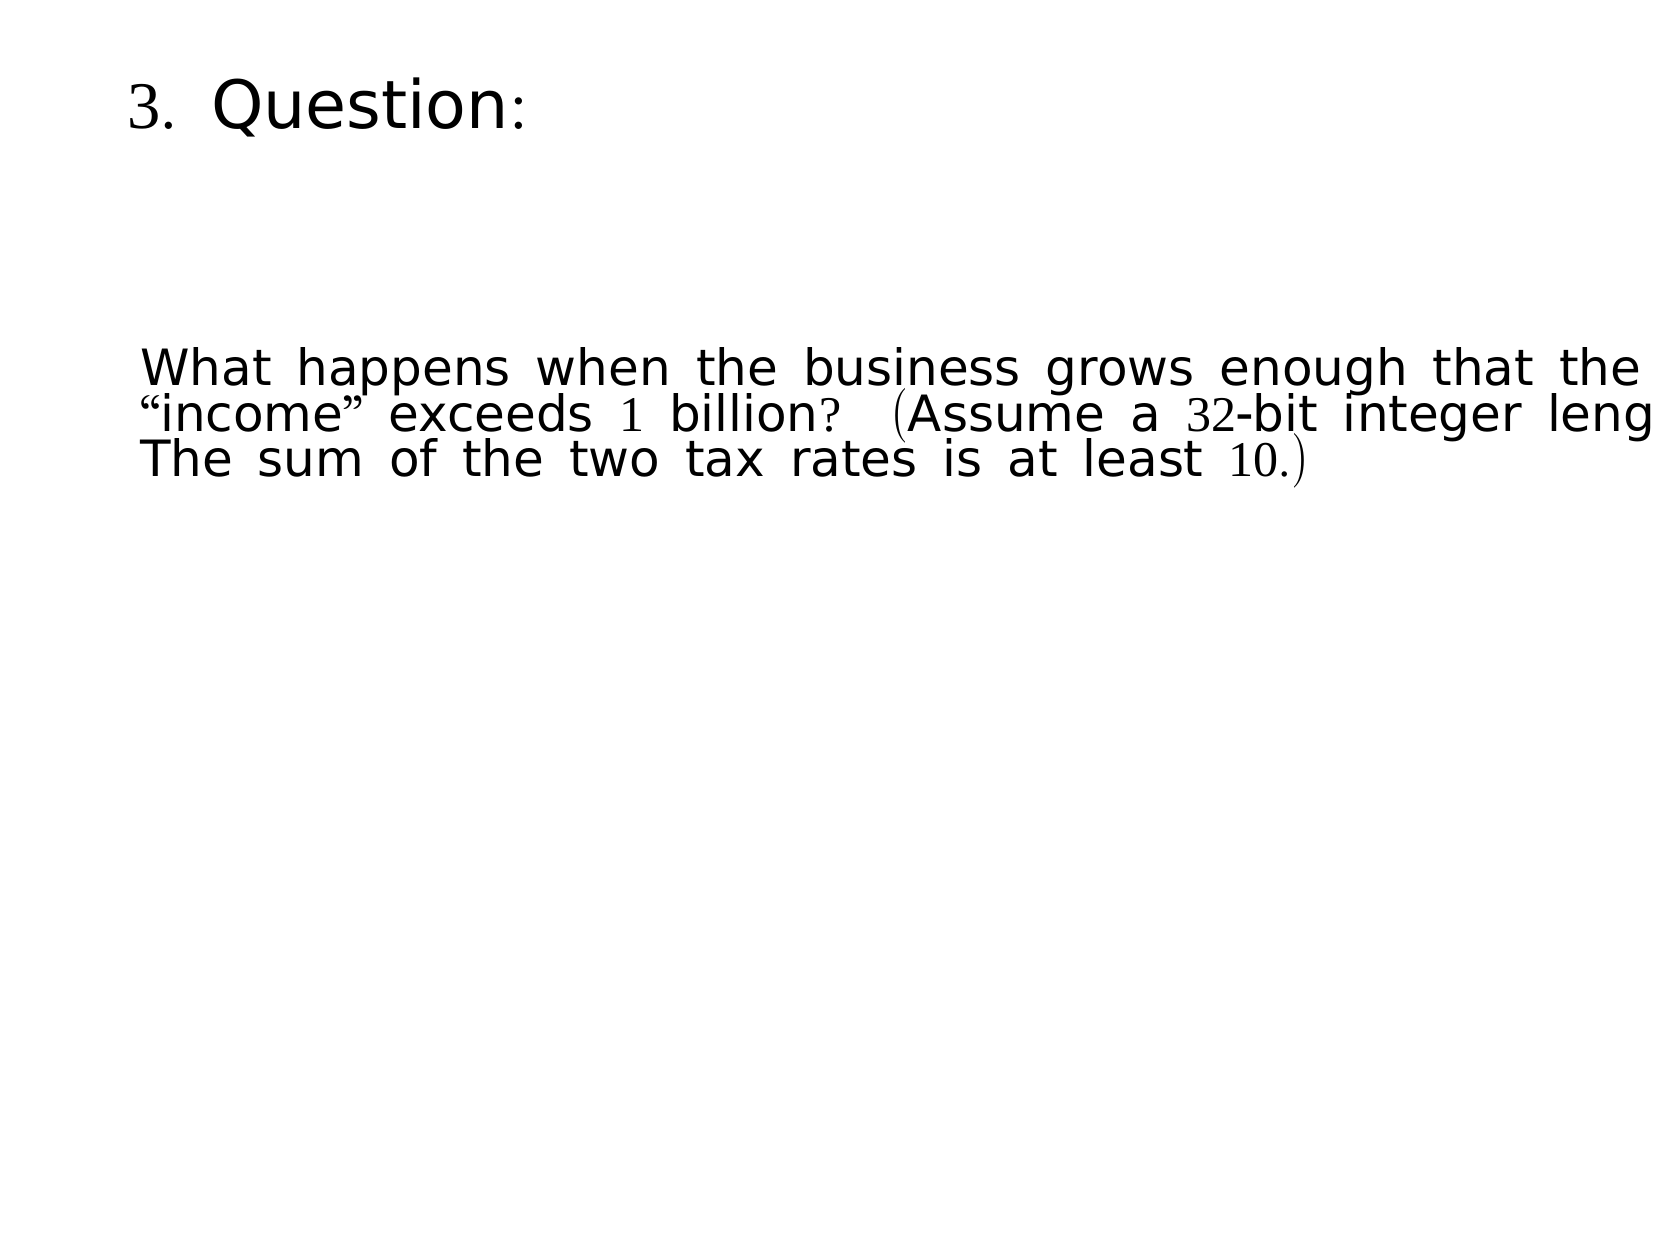

3. Question:
What happens when the business grows enough that the variable
“income” exceeds 1 billion? (Assume a 32-bit integer length.
The sum of the two tax rates is at least 10.)